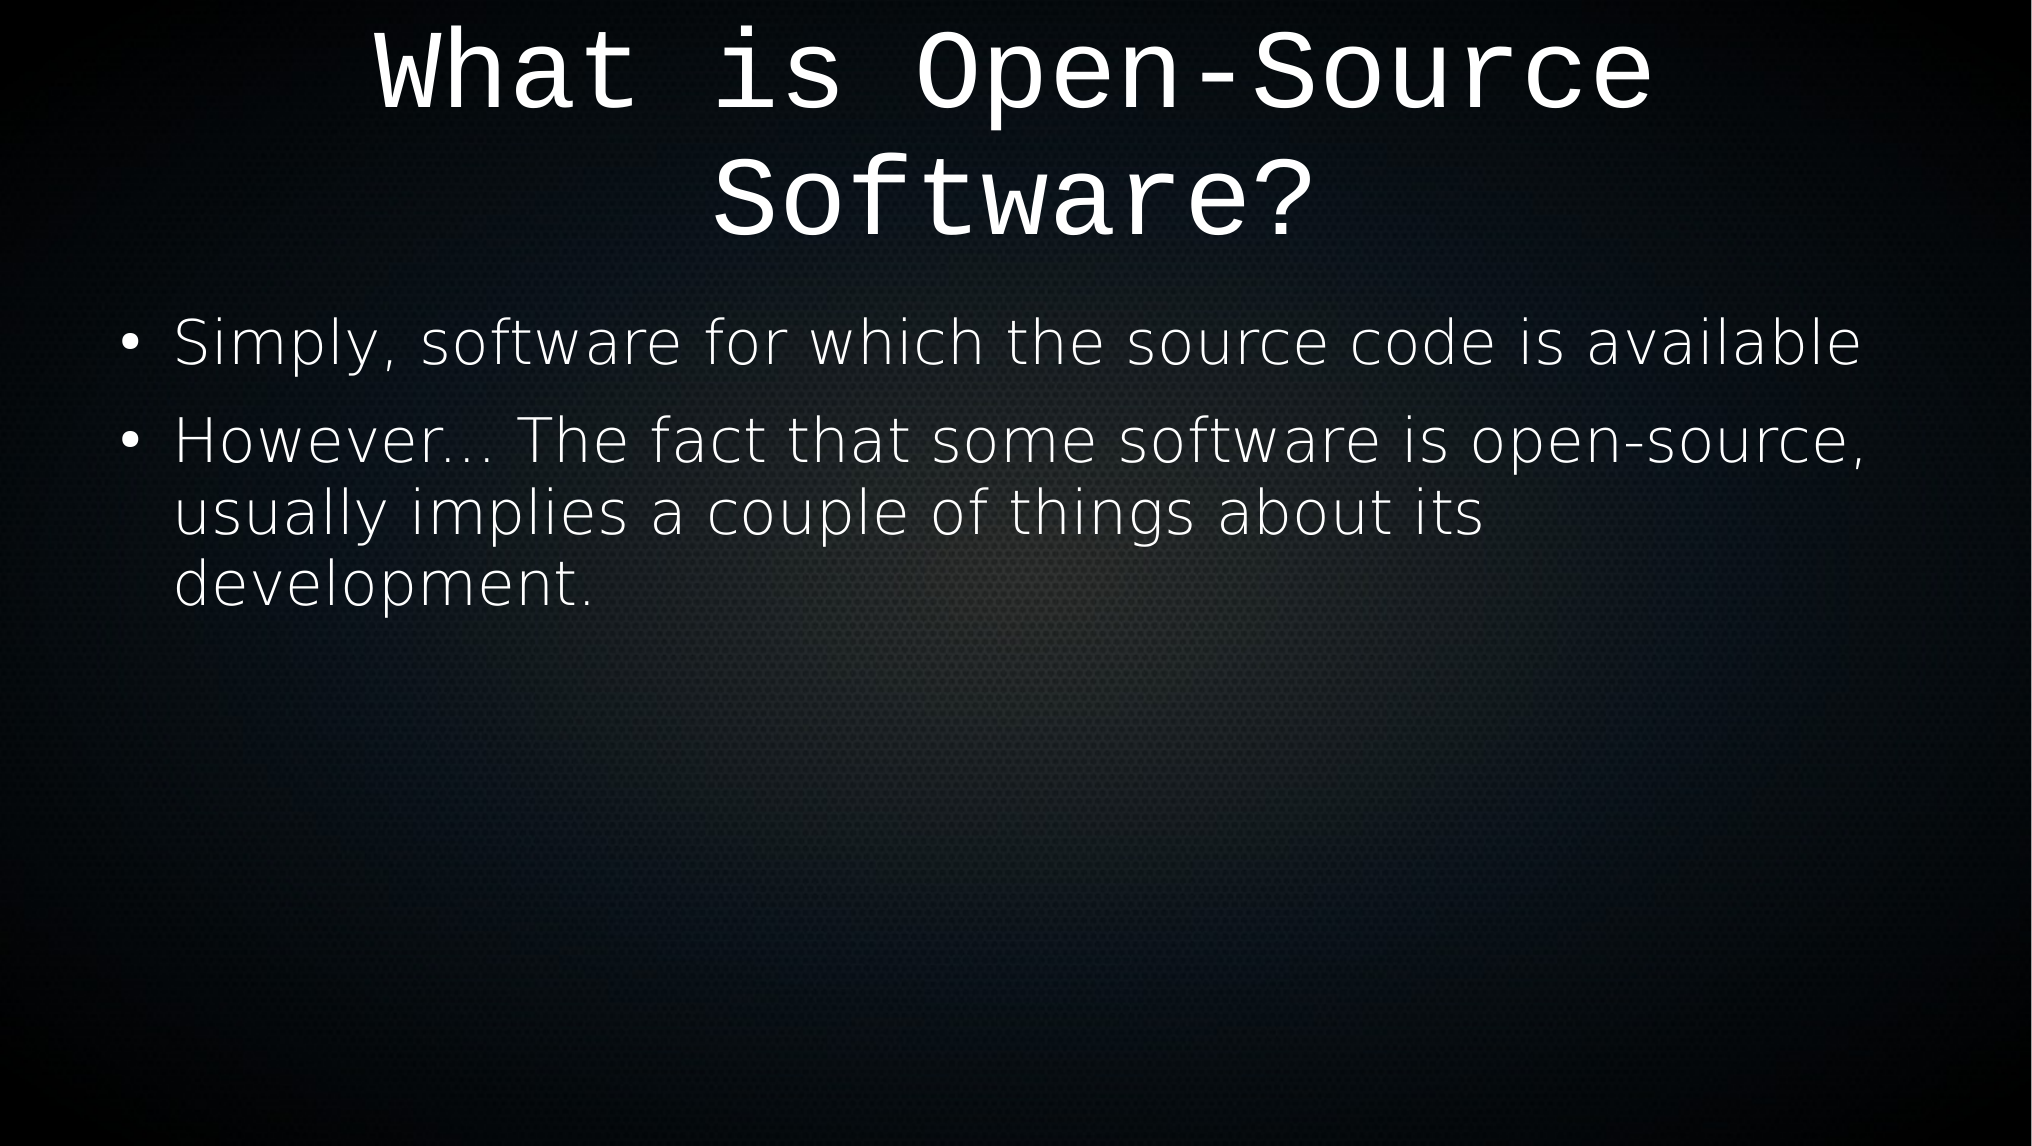

# What is Open-Source Software?
Simply, software for which the source code is available
However... The fact that some software is open-source, usually implies a couple of things about its development.